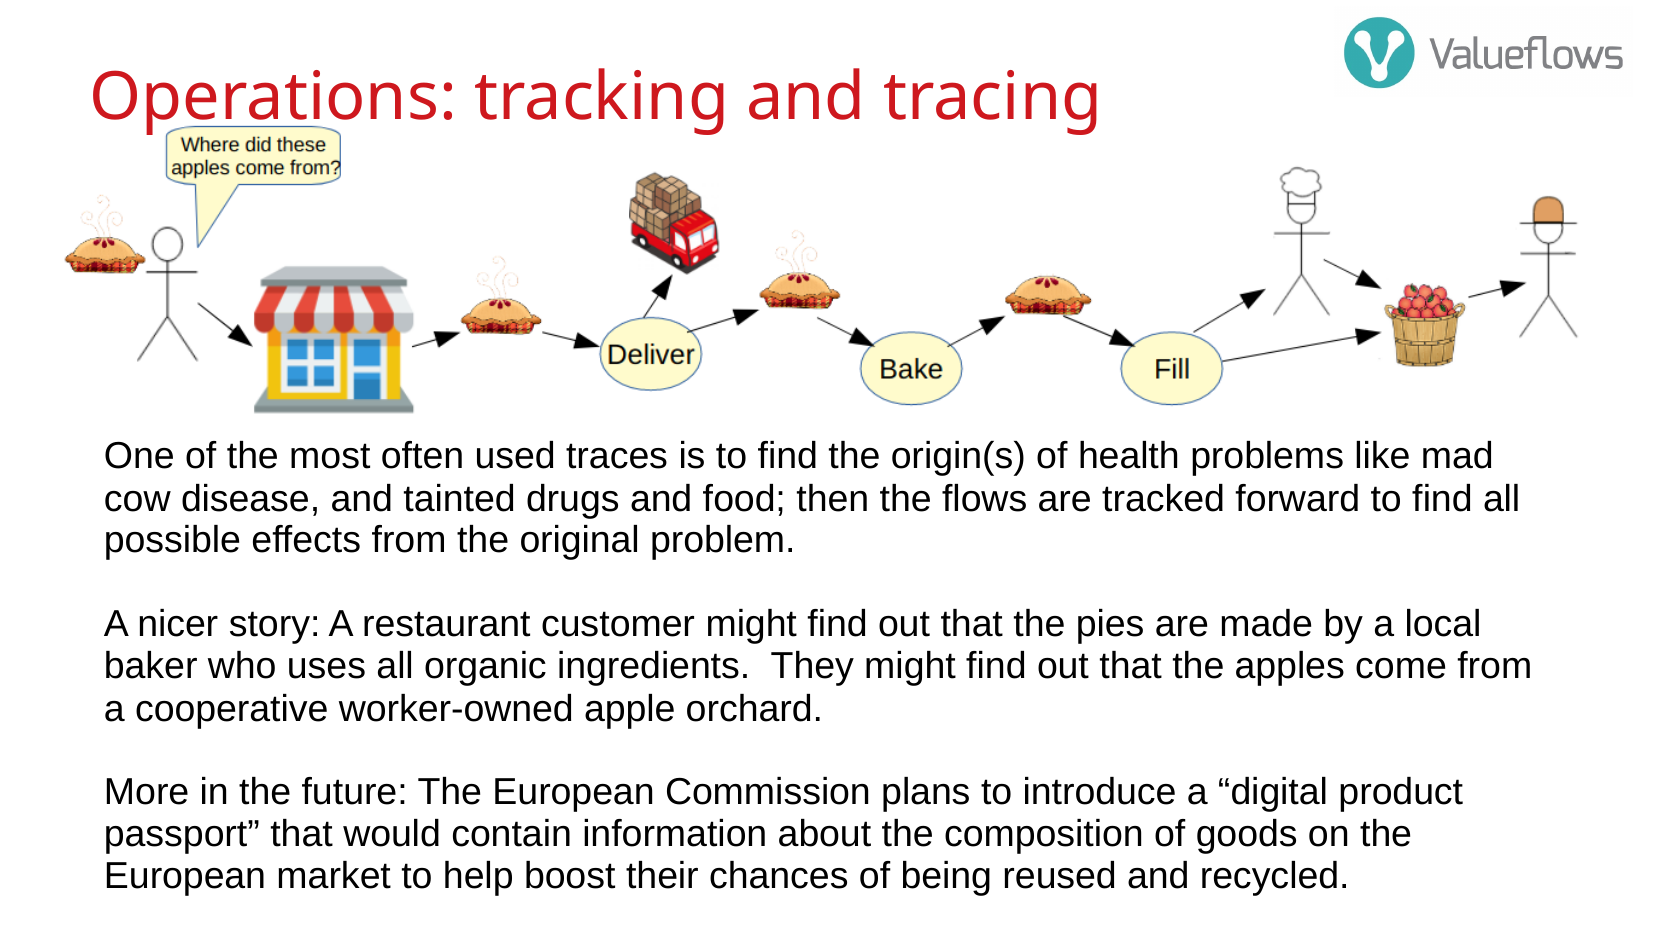

Operations: tracking and tracing
One of the most often used traces is to find the origin(s) of health problems like mad cow disease, and tainted drugs and food; then the flows are tracked forward to find all possible effects from the original problem.
A nicer story: A restaurant customer might find out that the pies are made by a local baker who uses all organic ingredients. They might find out that the apples come from a cooperative worker-owned apple orchard.
More in the future: The European Commission plans to introduce a “digital product passport” that would contain information about the composition of goods on the European market to help boost their chances of being reused and recycled.